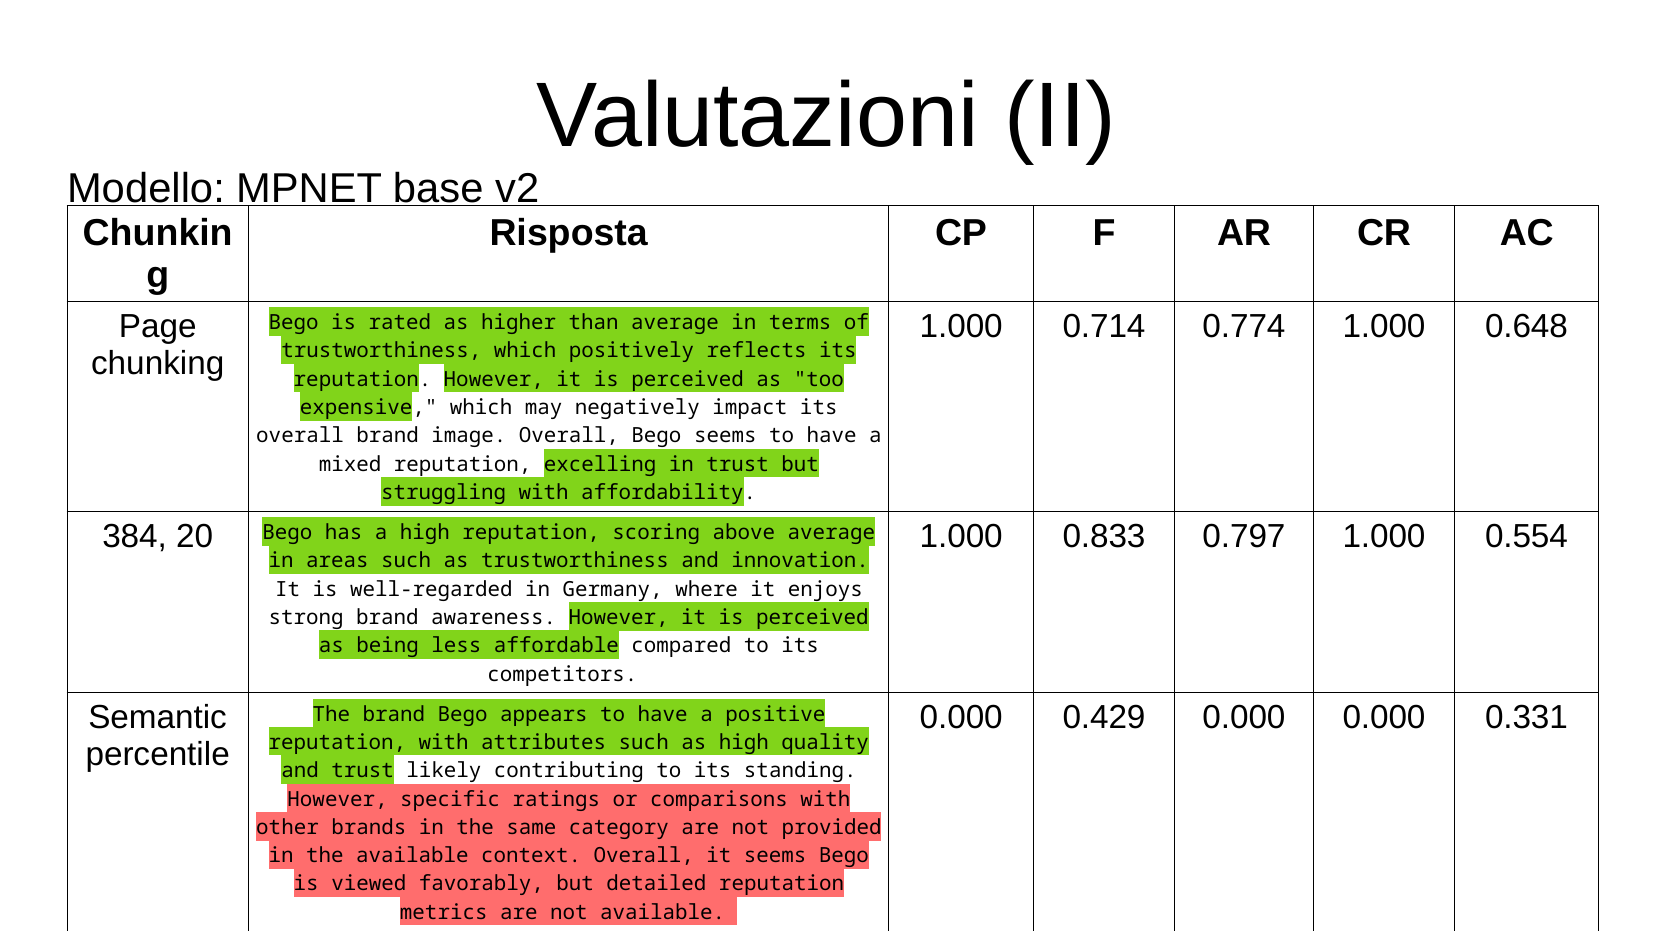

# Valutazioni (II)
Modello: MPNET base v2
| Chunking | Risposta | CP | F | AR | CR | AC |
| --- | --- | --- | --- | --- | --- | --- |
| Page chunking | Bego is rated as higher than average in terms of trustworthiness, which positively reflects its reputation. However, it is perceived as "too expensive," which may negatively impact its overall brand image. Overall, Bego seems to have a mixed reputation, excelling in trust but struggling with affordability. | 1.000 | 0.714 | 0.774 | 1.000 | 0.648 |
| 384, 20 | Bego has a high reputation, scoring above average in areas such as trustworthiness and innovation. It is well-regarded in Germany, where it enjoys strong brand awareness. However, it is perceived as being less affordable compared to its competitors. | 1.000 | 0.833 | 0.797 | 1.000 | 0.554 |
| Semantic percentile | The brand Bego appears to have a positive reputation, with attributes such as high quality and trust likely contributing to its standing. However, specific ratings or comparisons with other brands in the same category are not provided in the available context. Overall, it seems Bego is viewed favorably, but detailed reputation metrics are not available. | 0.000 | 0.429 | 0.000 | 0.000 | 0.331 |